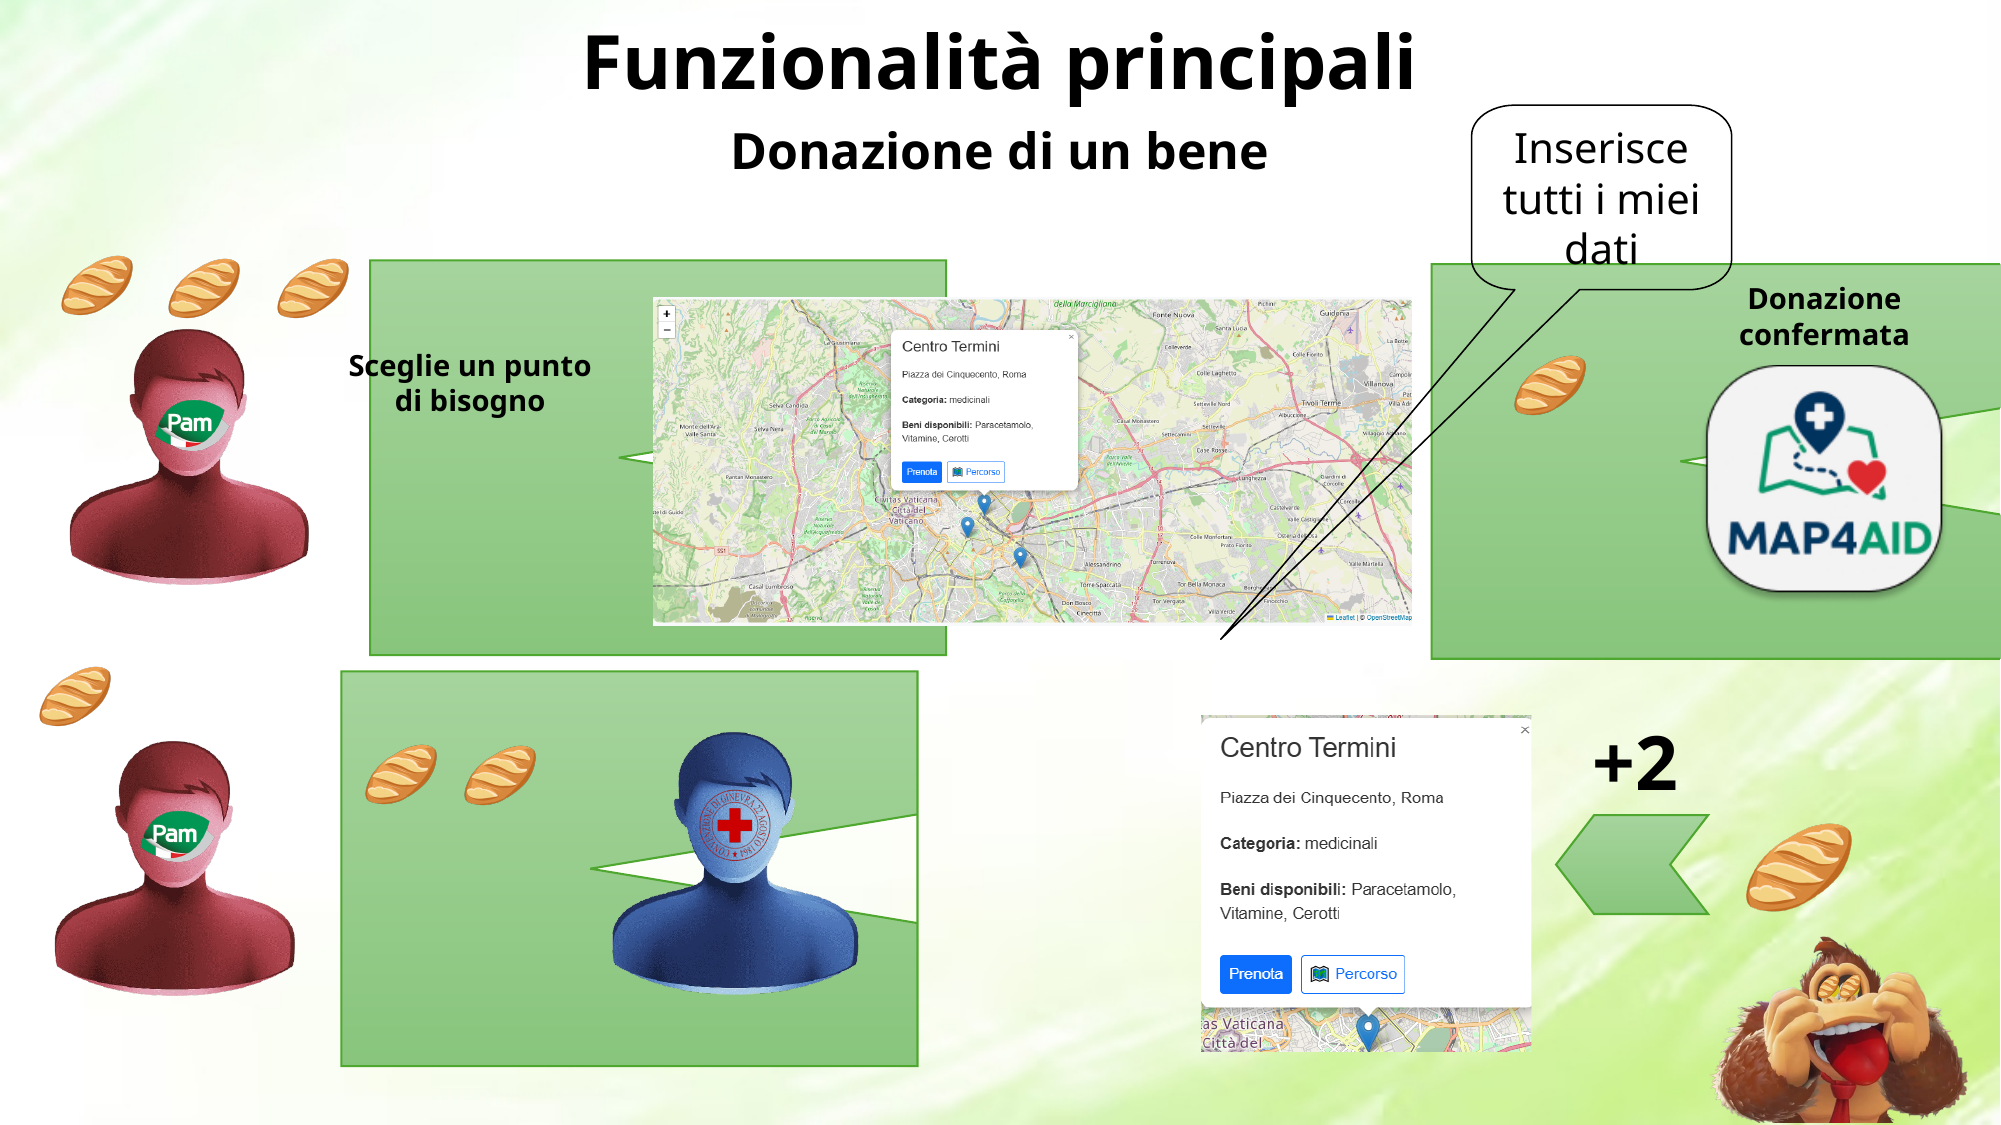

Funzionalità principali
#
Inserisce tutti i miei dati
Donazione di un bene
Donazione confermata
Sceglie un punto di bisogno
+2